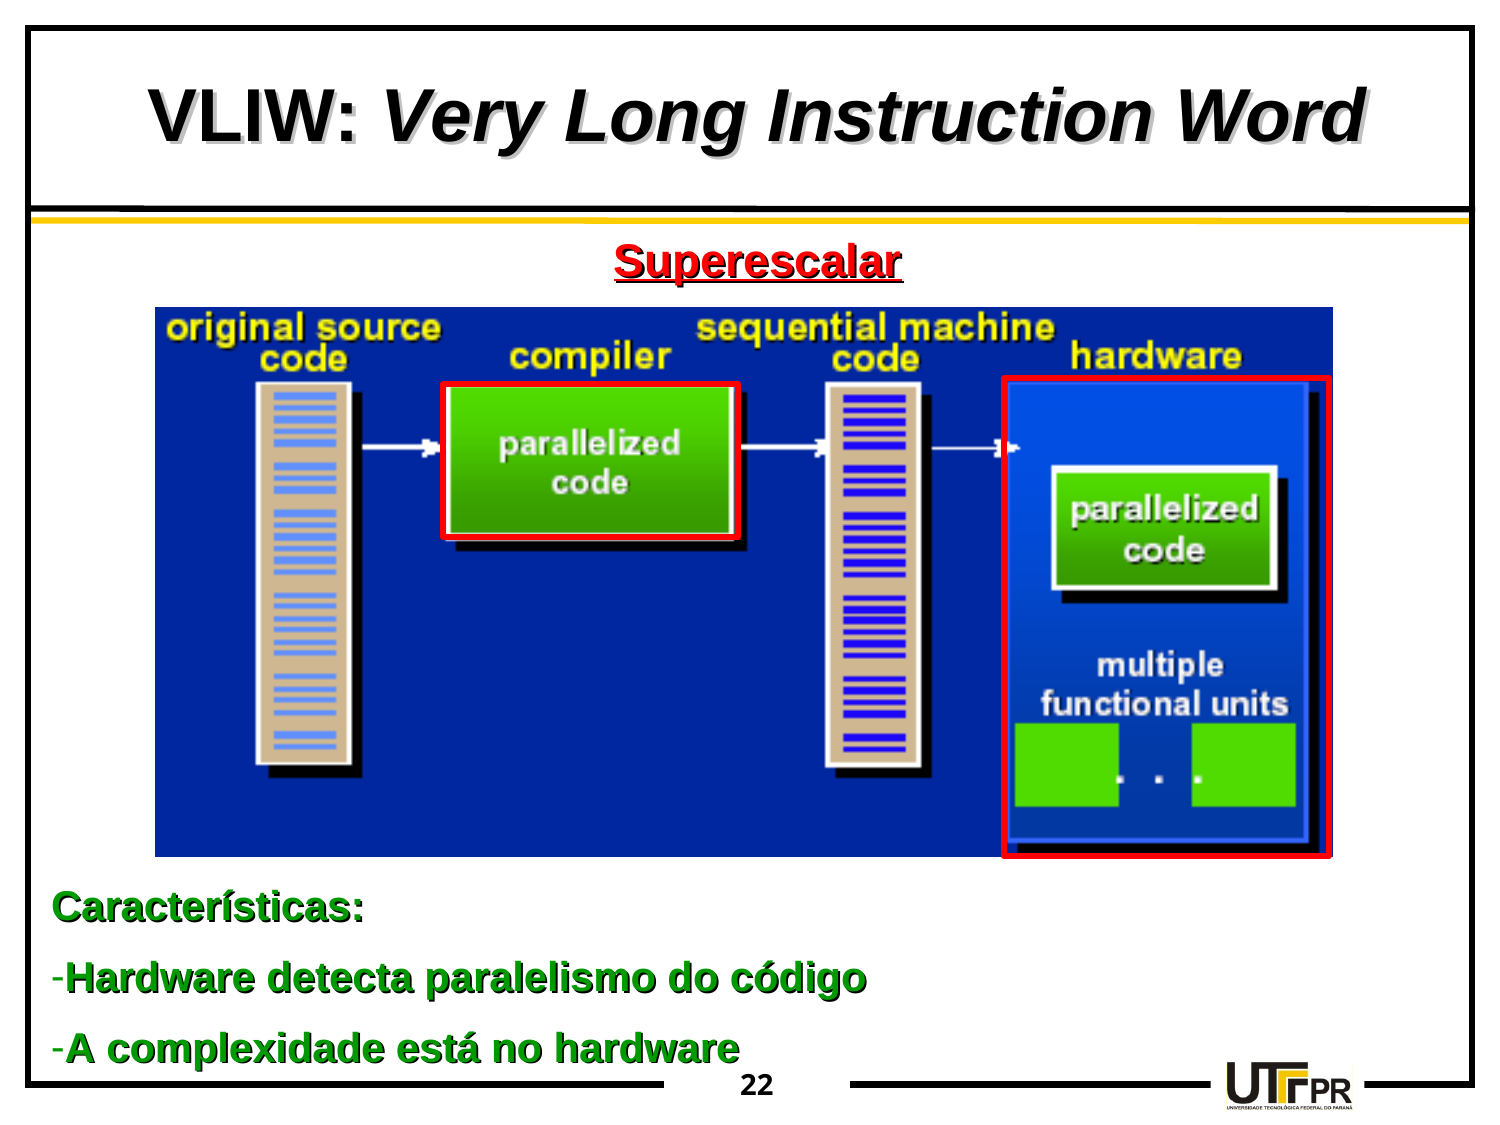

# VLIW: Very Long Instruction Word
Superescalar
Características:
Hardware detecta paralelismo do código
A complexidade está no hardware